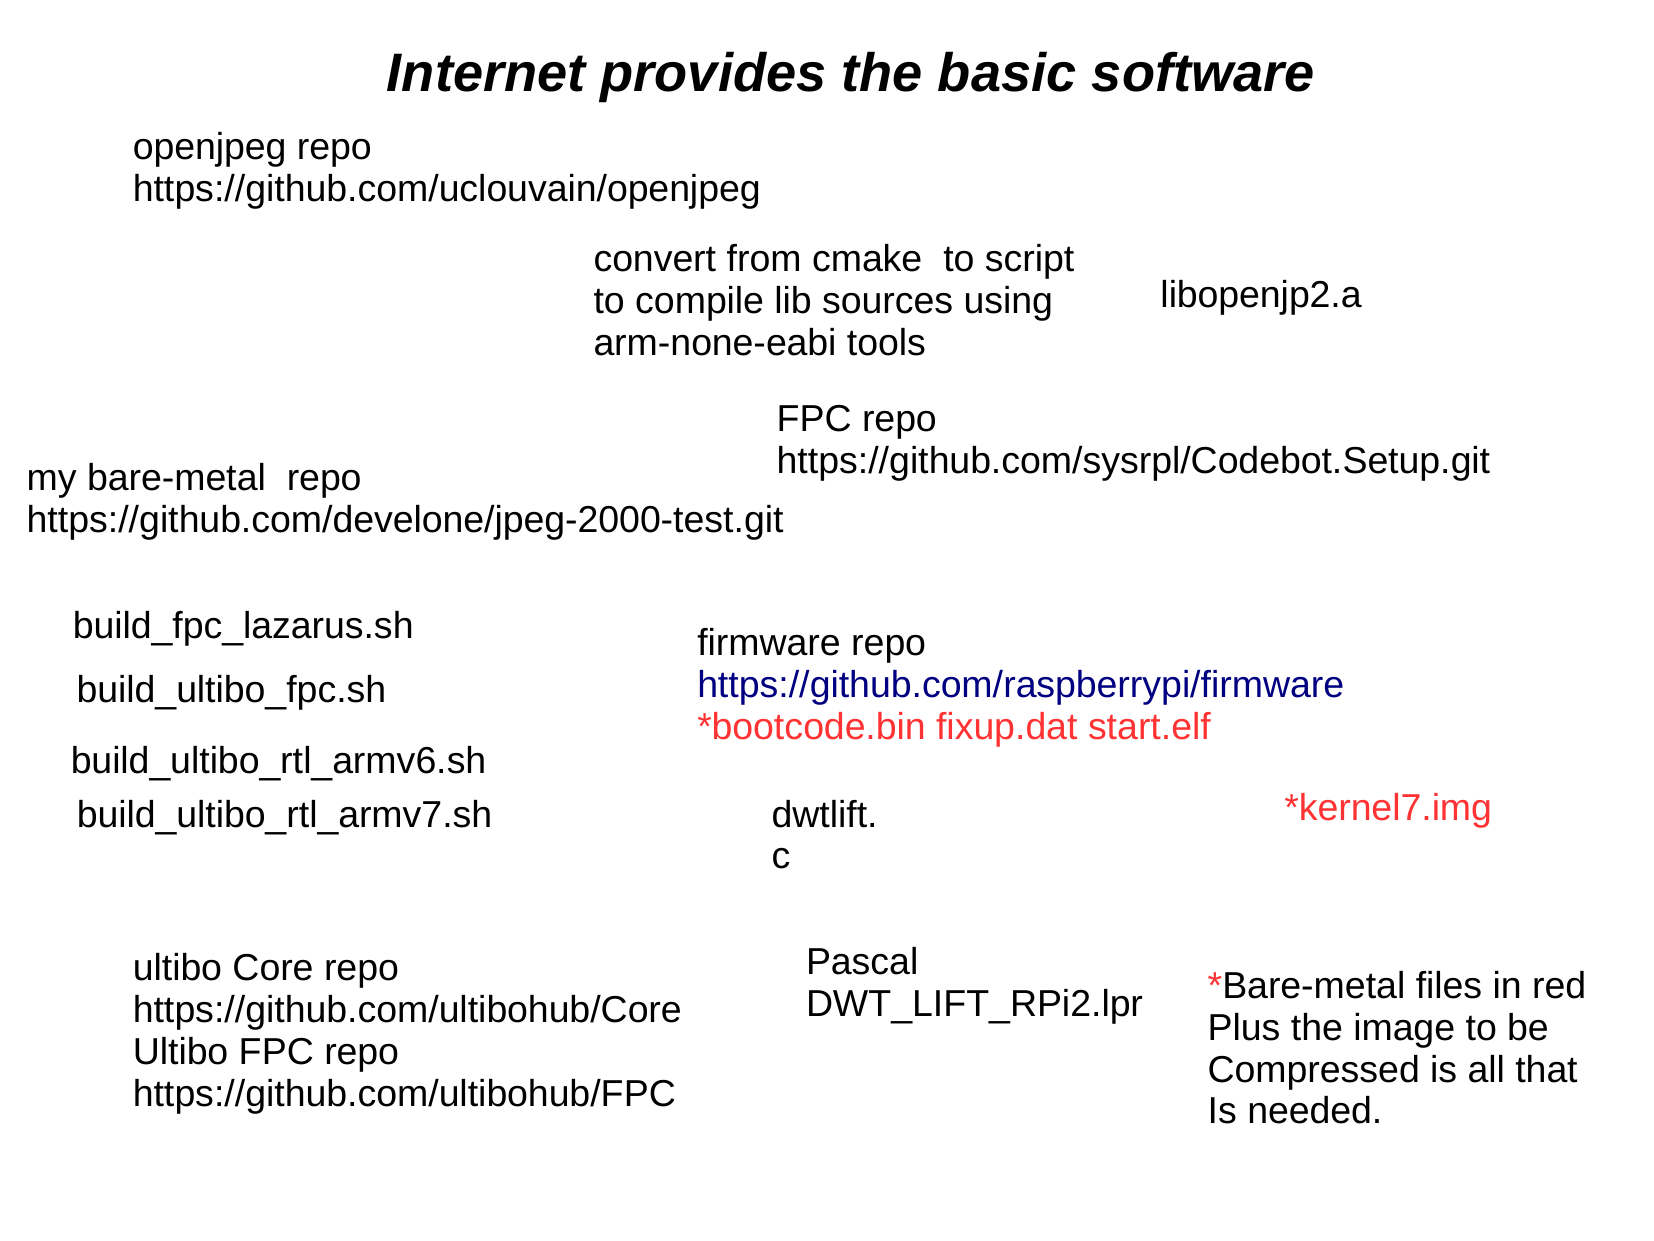

Internet provides the basic software
openjpeg repo
https://github.com/uclouvain/openjpeg
convert from cmake to script
to compile lib sources using
arm-none-eabi tools
libopenjp2.a
FPC repo
https://github.com/sysrpl/Codebot.Setup.git
my bare-metal repo
https://github.com/develone/jpeg-2000-test.git
build_fpc_lazarus.sh
firmware repo
https://github.com/raspberrypi/firmware
*bootcode.bin fixup.dat start.elf
build_ultibo_fpc.sh
build_ultibo_rtl_armv6.sh
*kernel7.img
build_ultibo_rtl_armv7.sh
dwtlift.c
Pascal
DWT_LIFT_RPi2.lpr
ultibo Core repo
https://github.com/ultibohub/Core
Ultibo FPC repo
https://github.com/ultibohub/FPC
*Bare-metal files in red
Plus the image to be
Compressed is all that
Is needed.